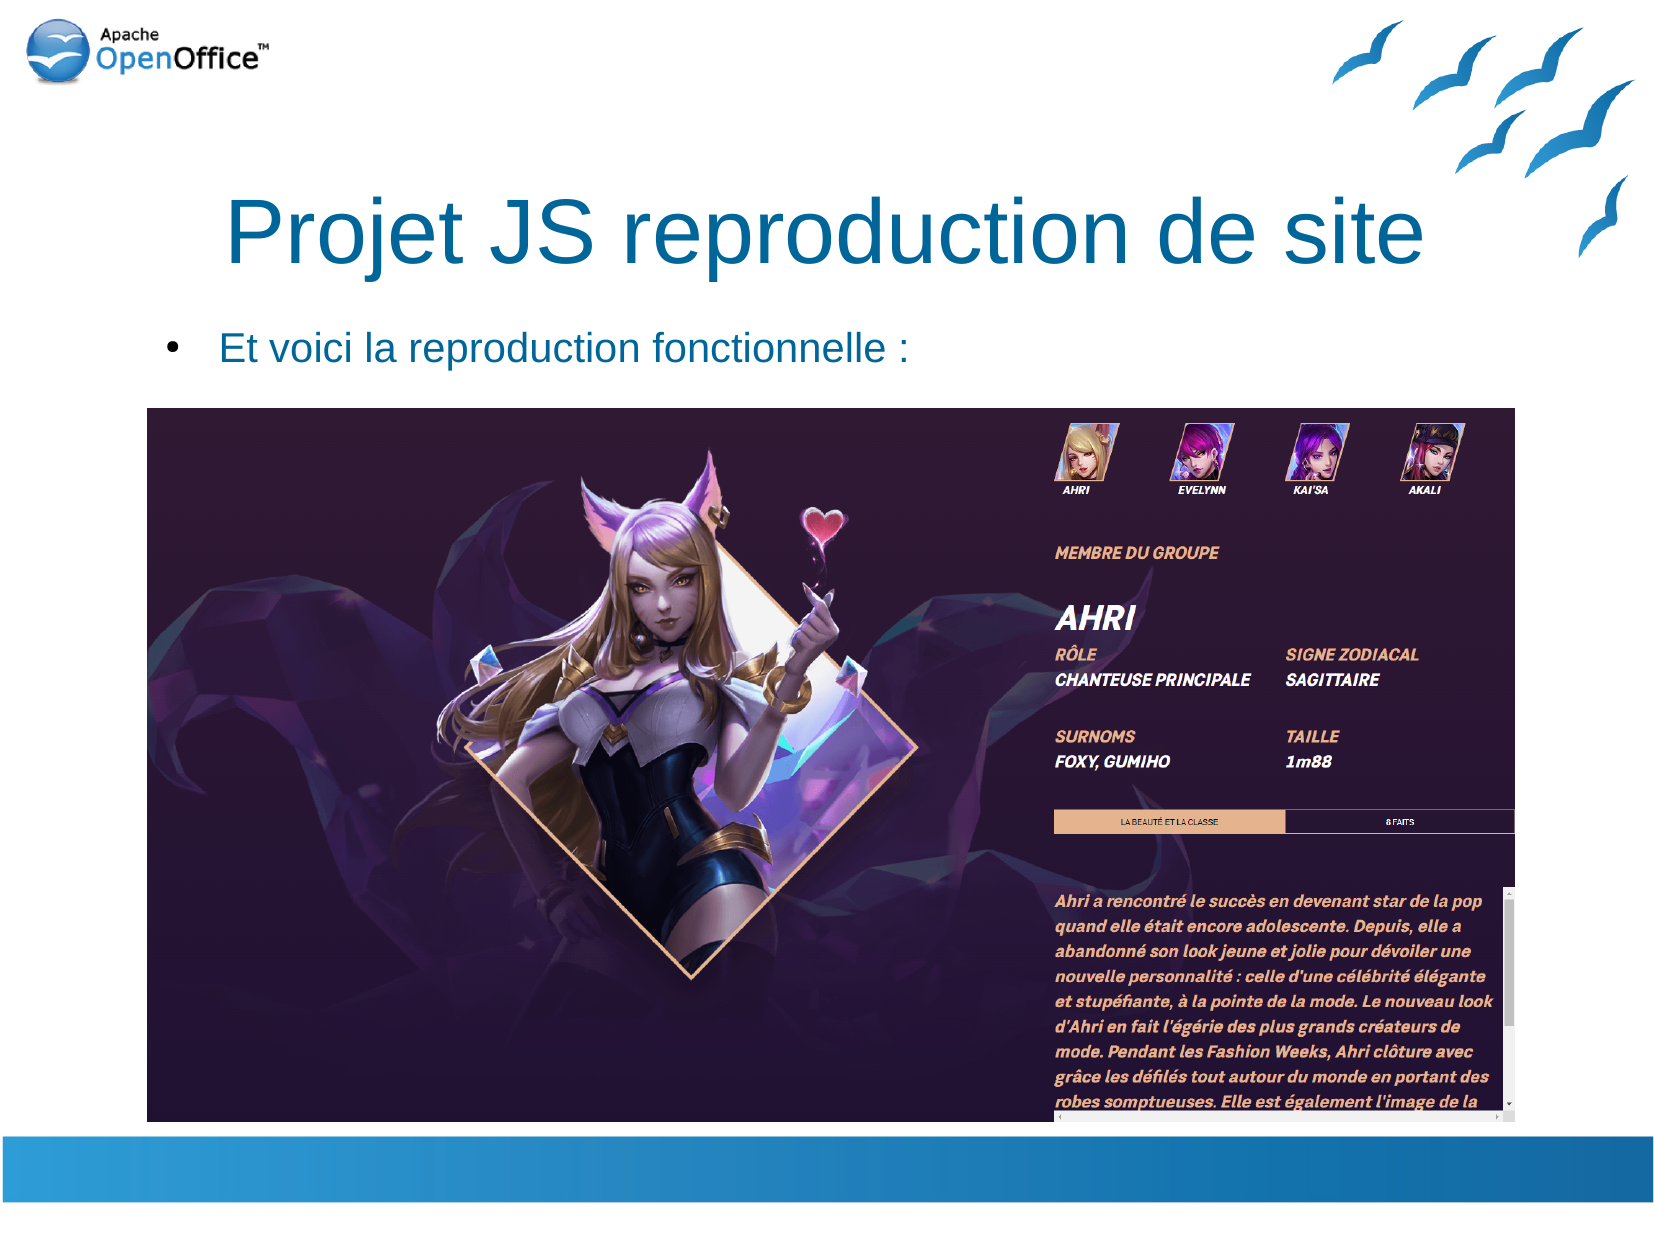

# Projet JS reproduction de site
Et voici la reproduction fonctionnelle :